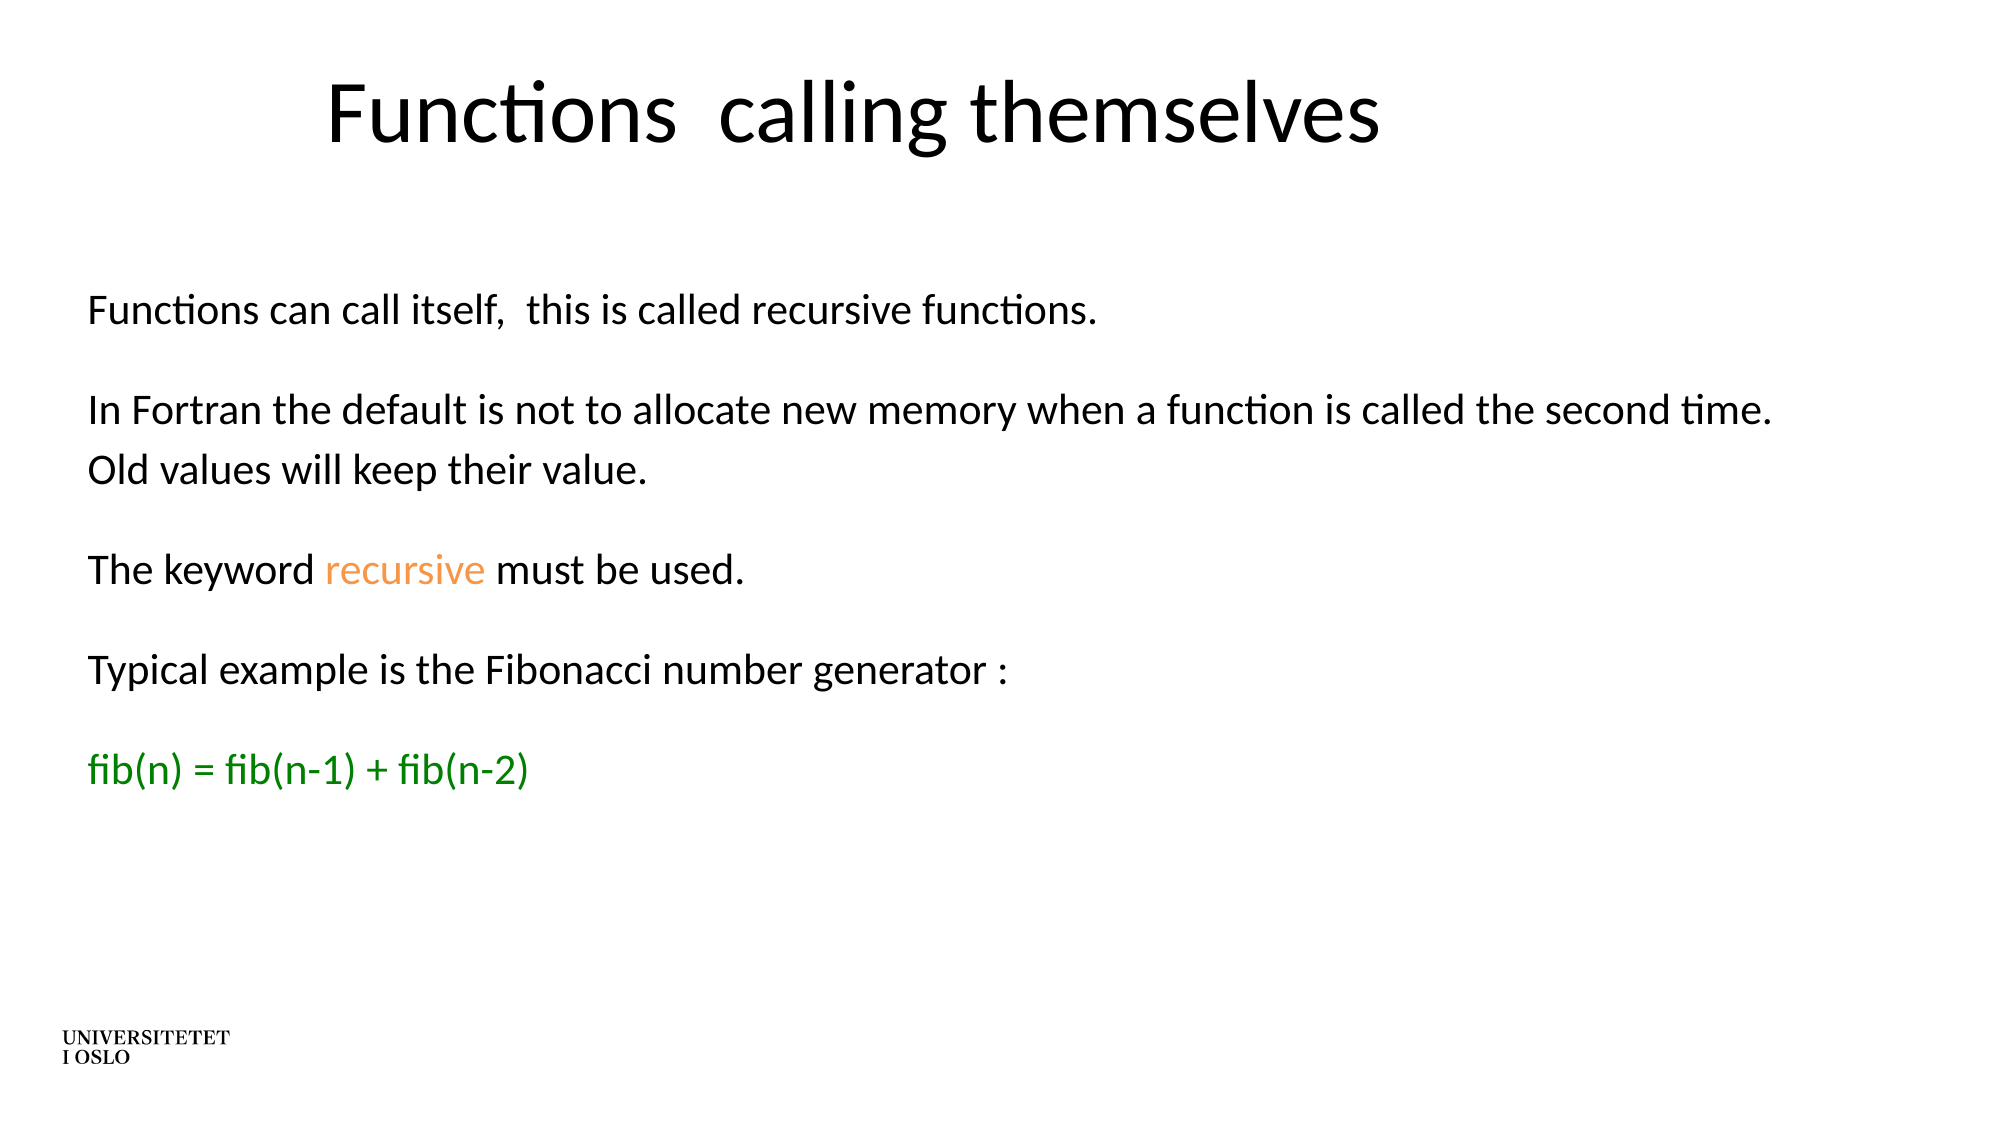

Functions calling themselves
Functions can call itself, this is called recursive functions.
In Fortran the default is not to allocate new memory when a function is called the second time. Old values will keep their value.
The keyword recursive must be used.
Typical example is the Fibonacci number generator :
fib(n) = fib(n-1) + fib(n-2)